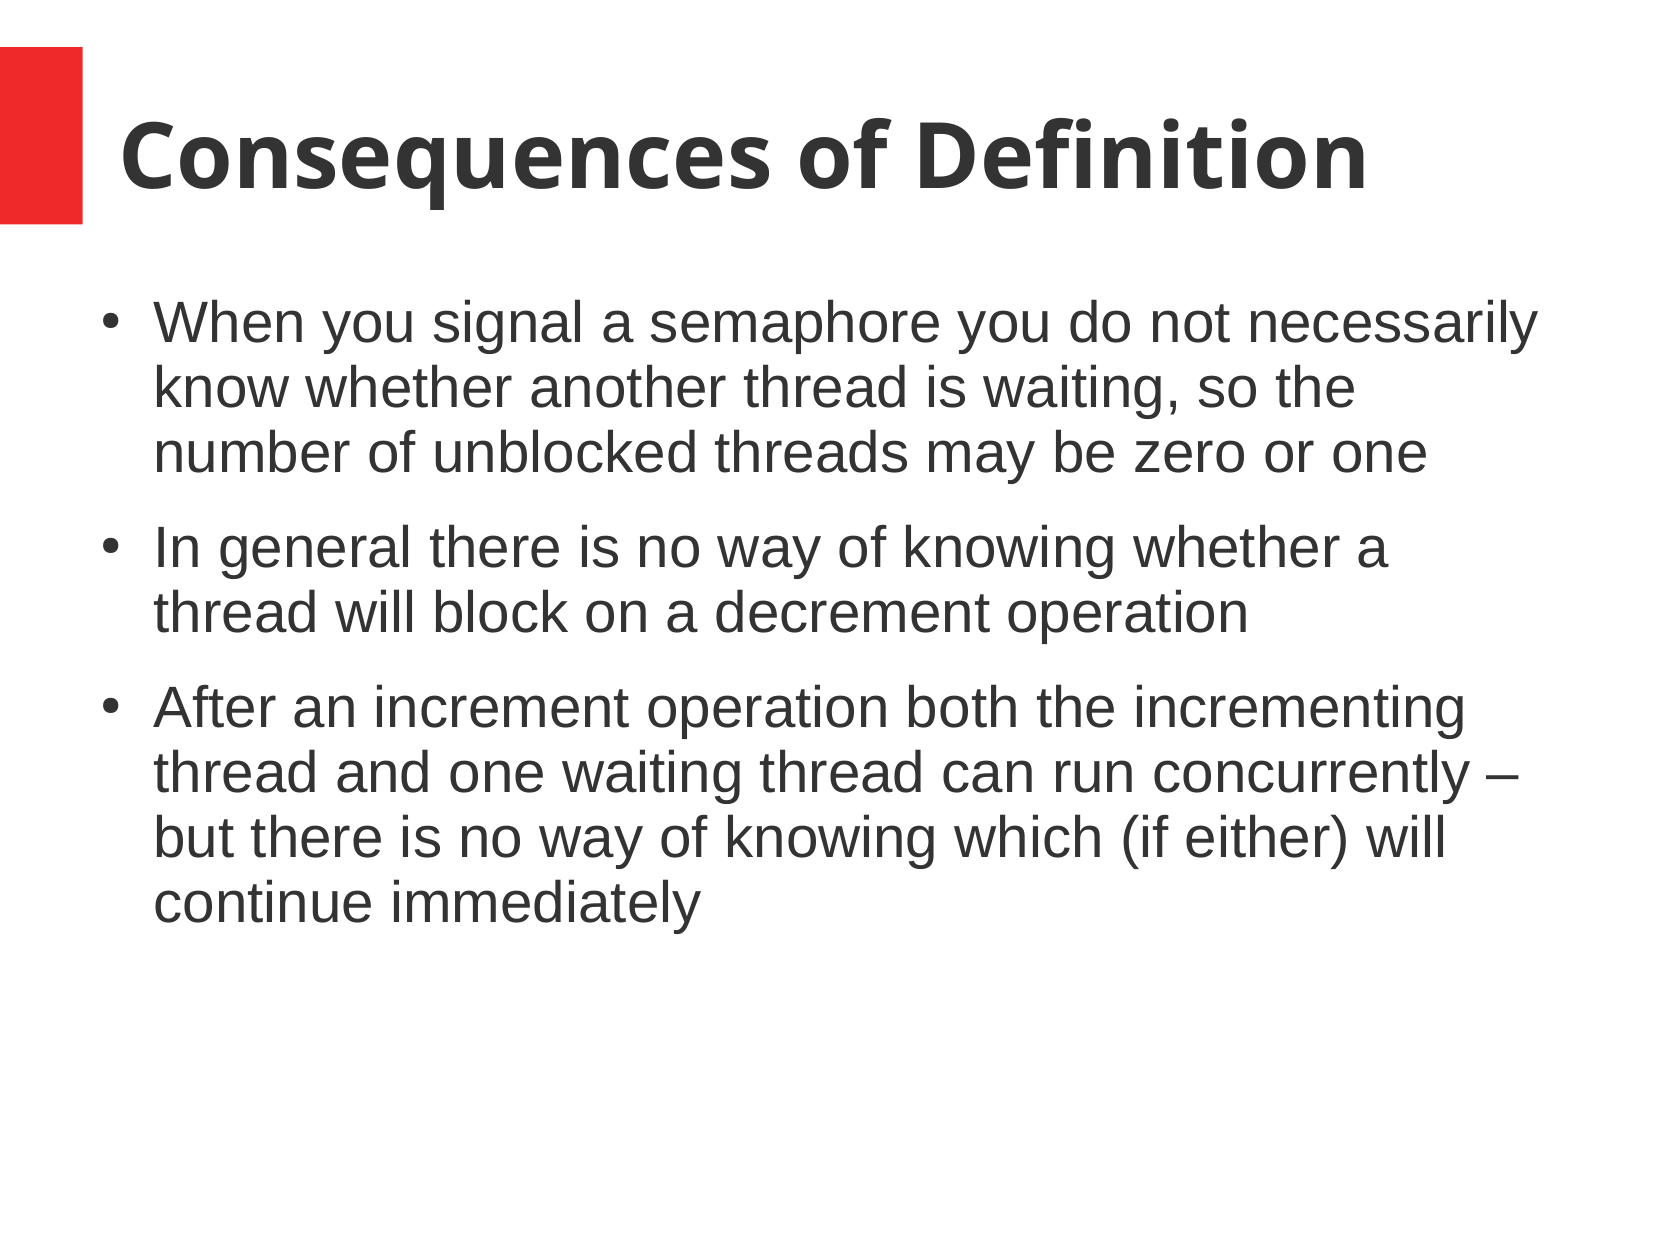

# Consequences of Definition
When you signal a semaphore you do not necessarily know whether another thread is waiting, so the number of unblocked threads may be zero or one
In general there is no way of knowing whether a thread will block on a decrement operation
After an increment operation both the incrementing thread and one waiting thread can run concurrently – but there is no way of knowing which (if either) will continue immediately